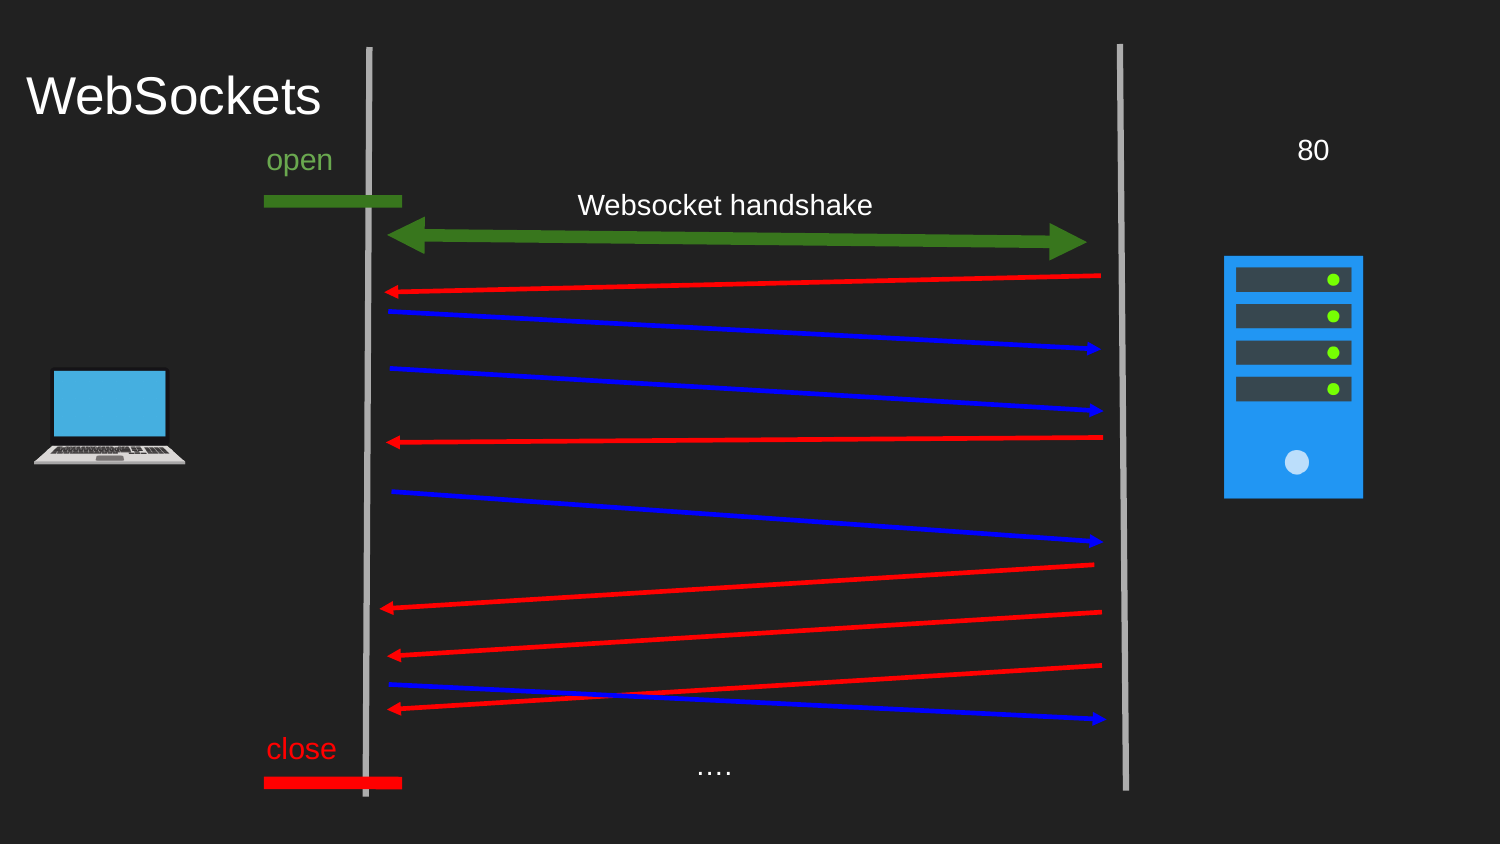

# WebSockets
80
open
Websocket handshake
close
….